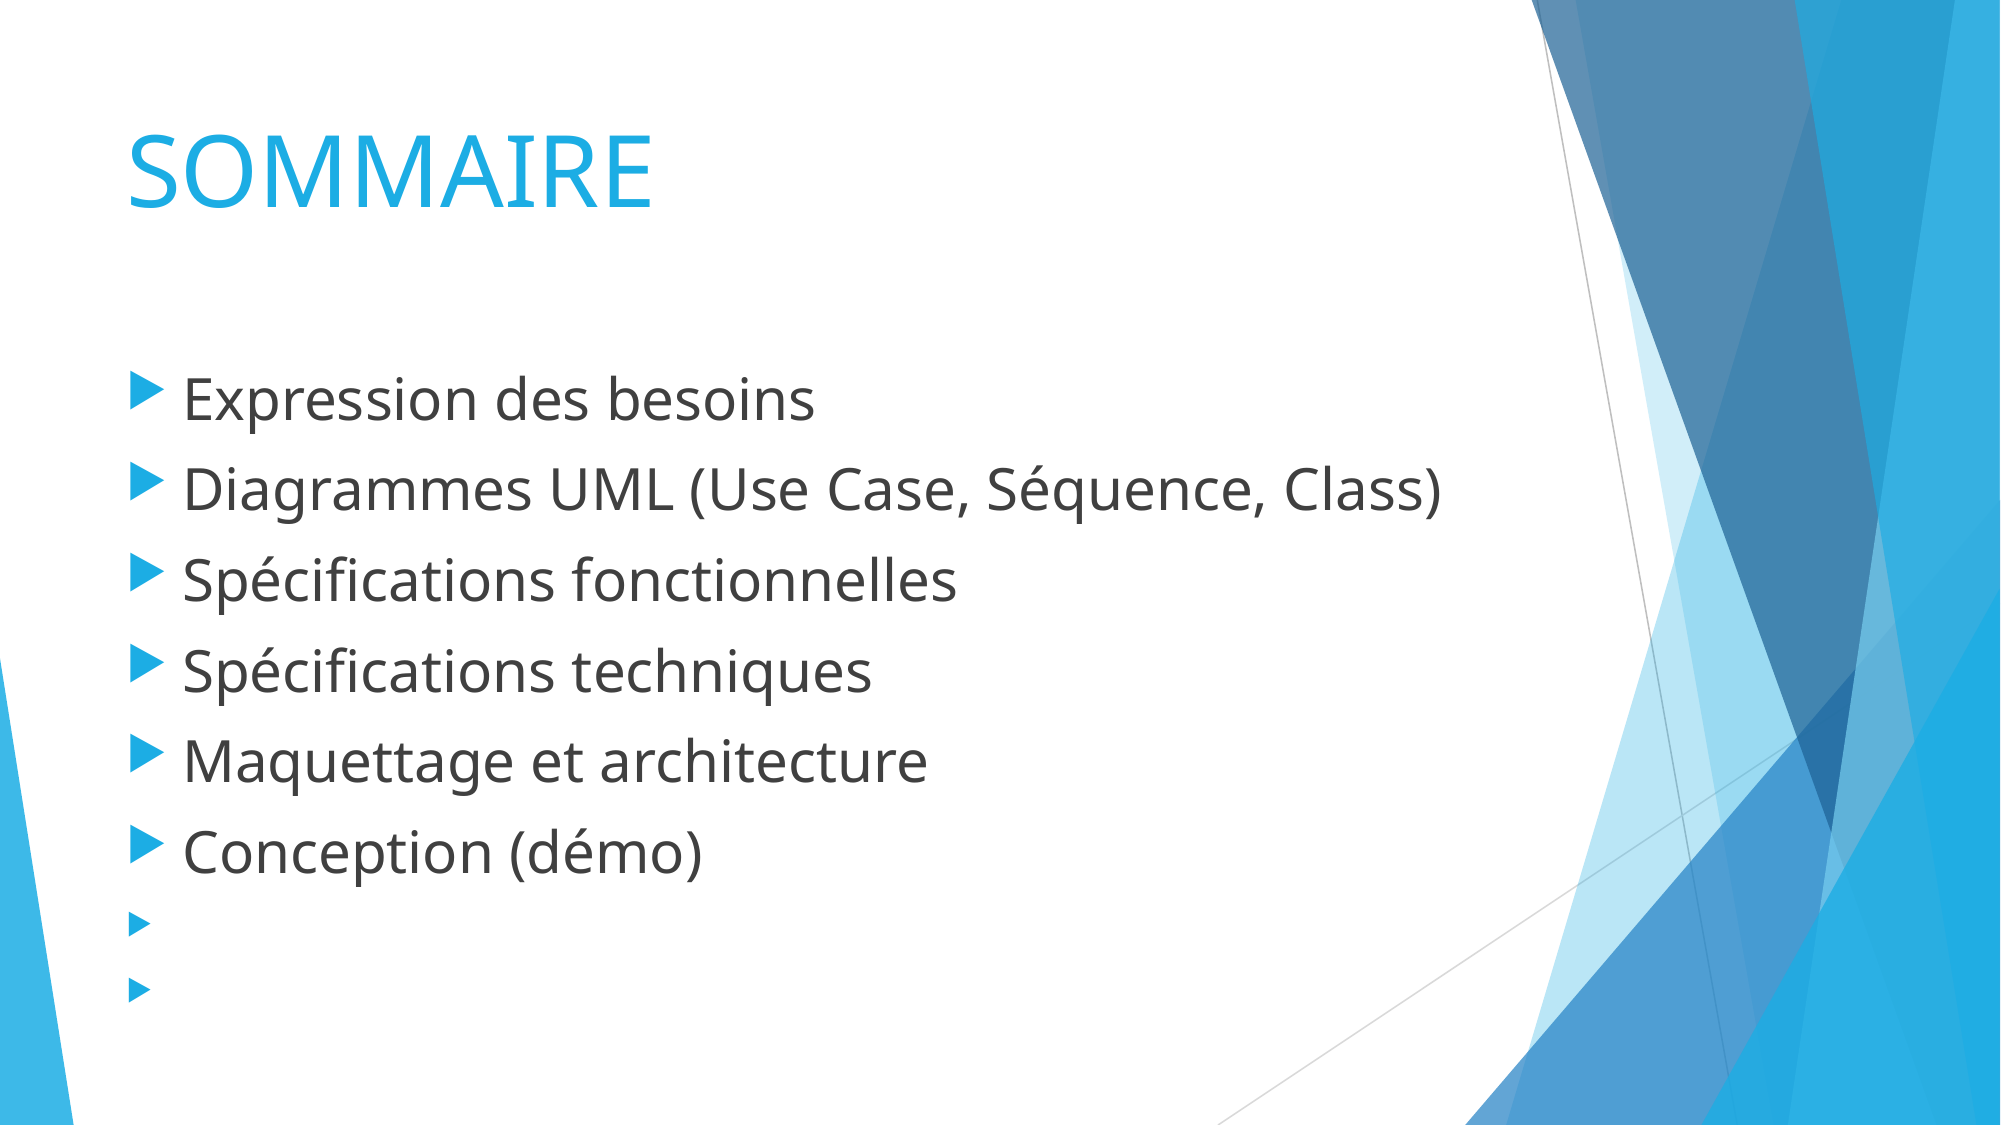

# SOMMAIRE
Expression des besoins
Diagrammes UML (Use Case, Séquence, Class)
Spécifications fonctionnelles
Spécifications techniques
Maquettage et architecture
Conception (démo)